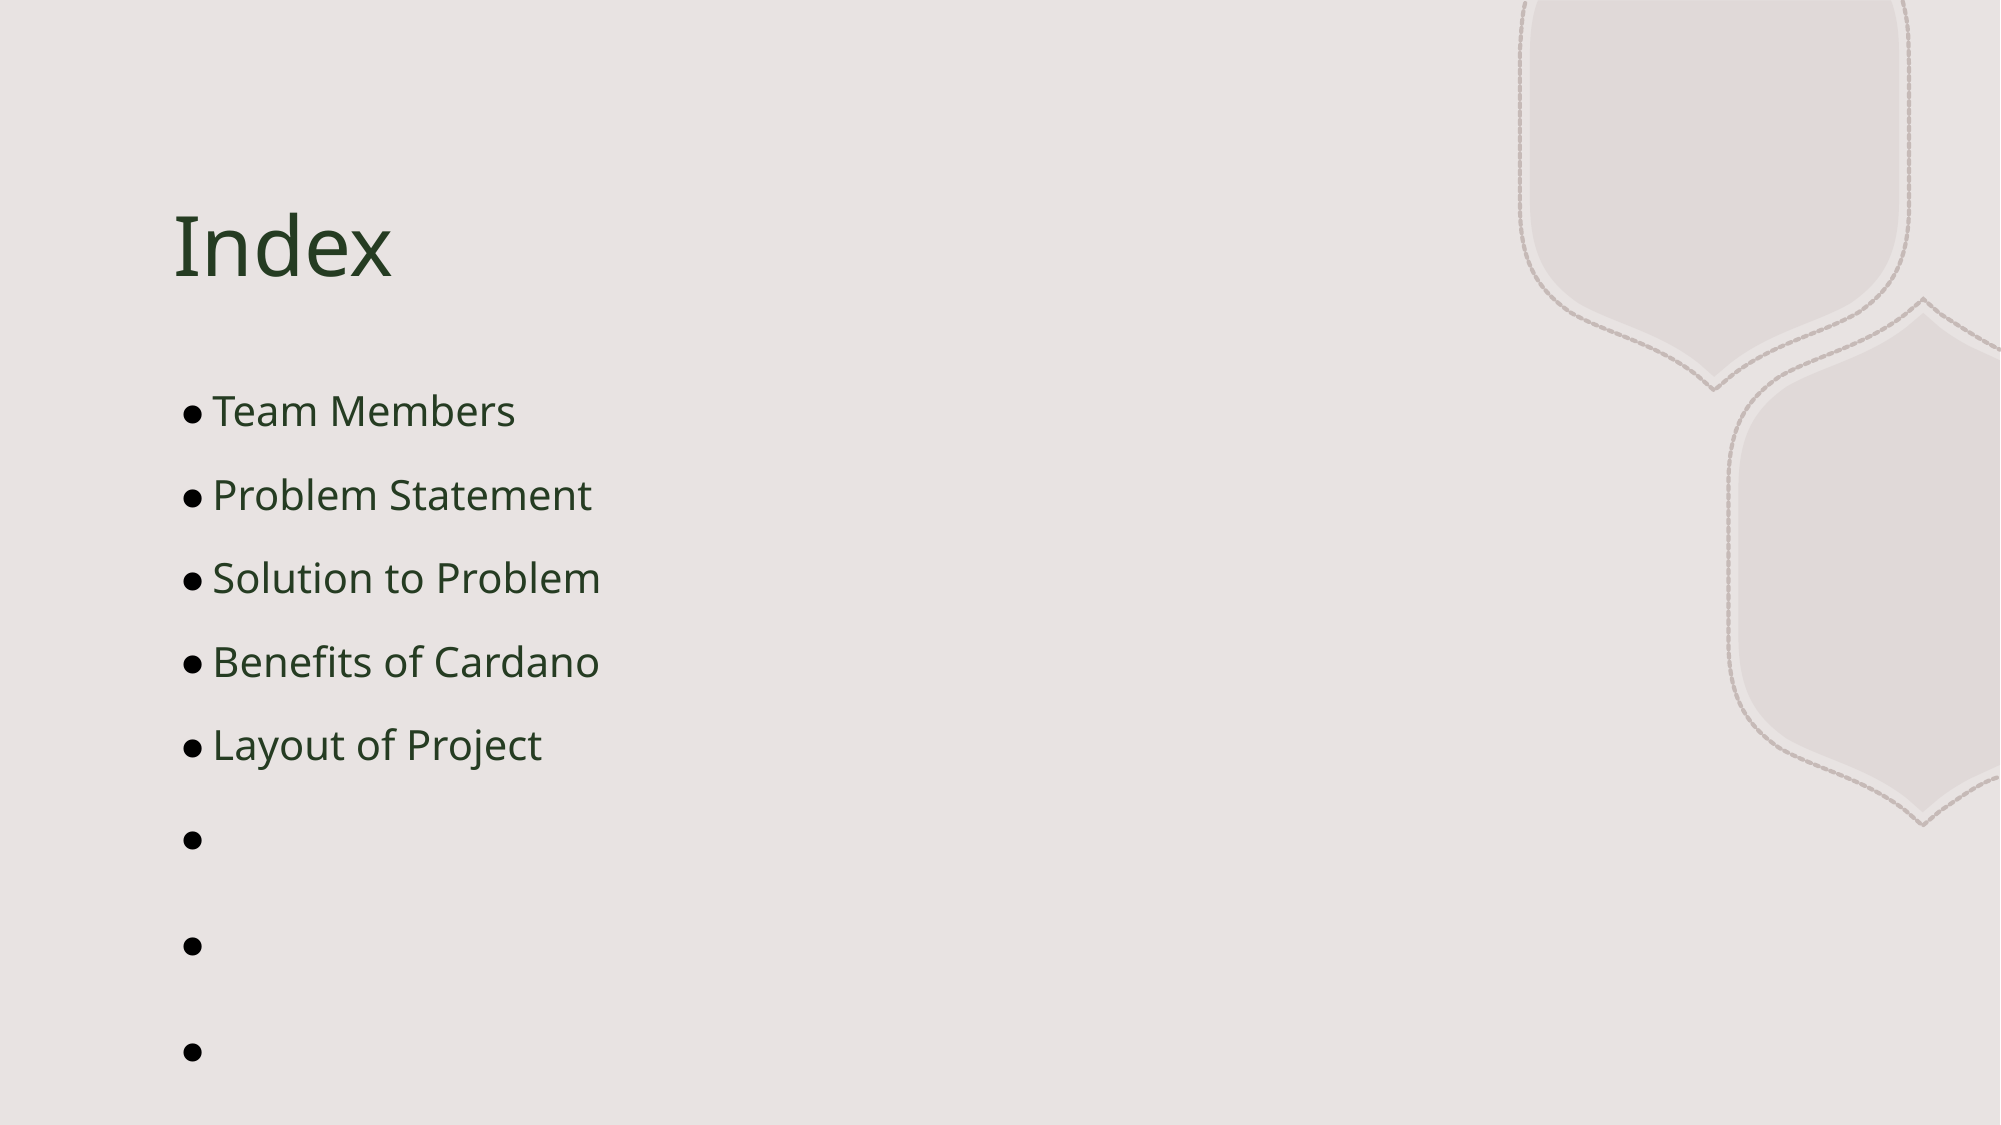

# Index
Team Members
Problem Statement
Solution to Problem
Benefits of Cardano
Layout of Project